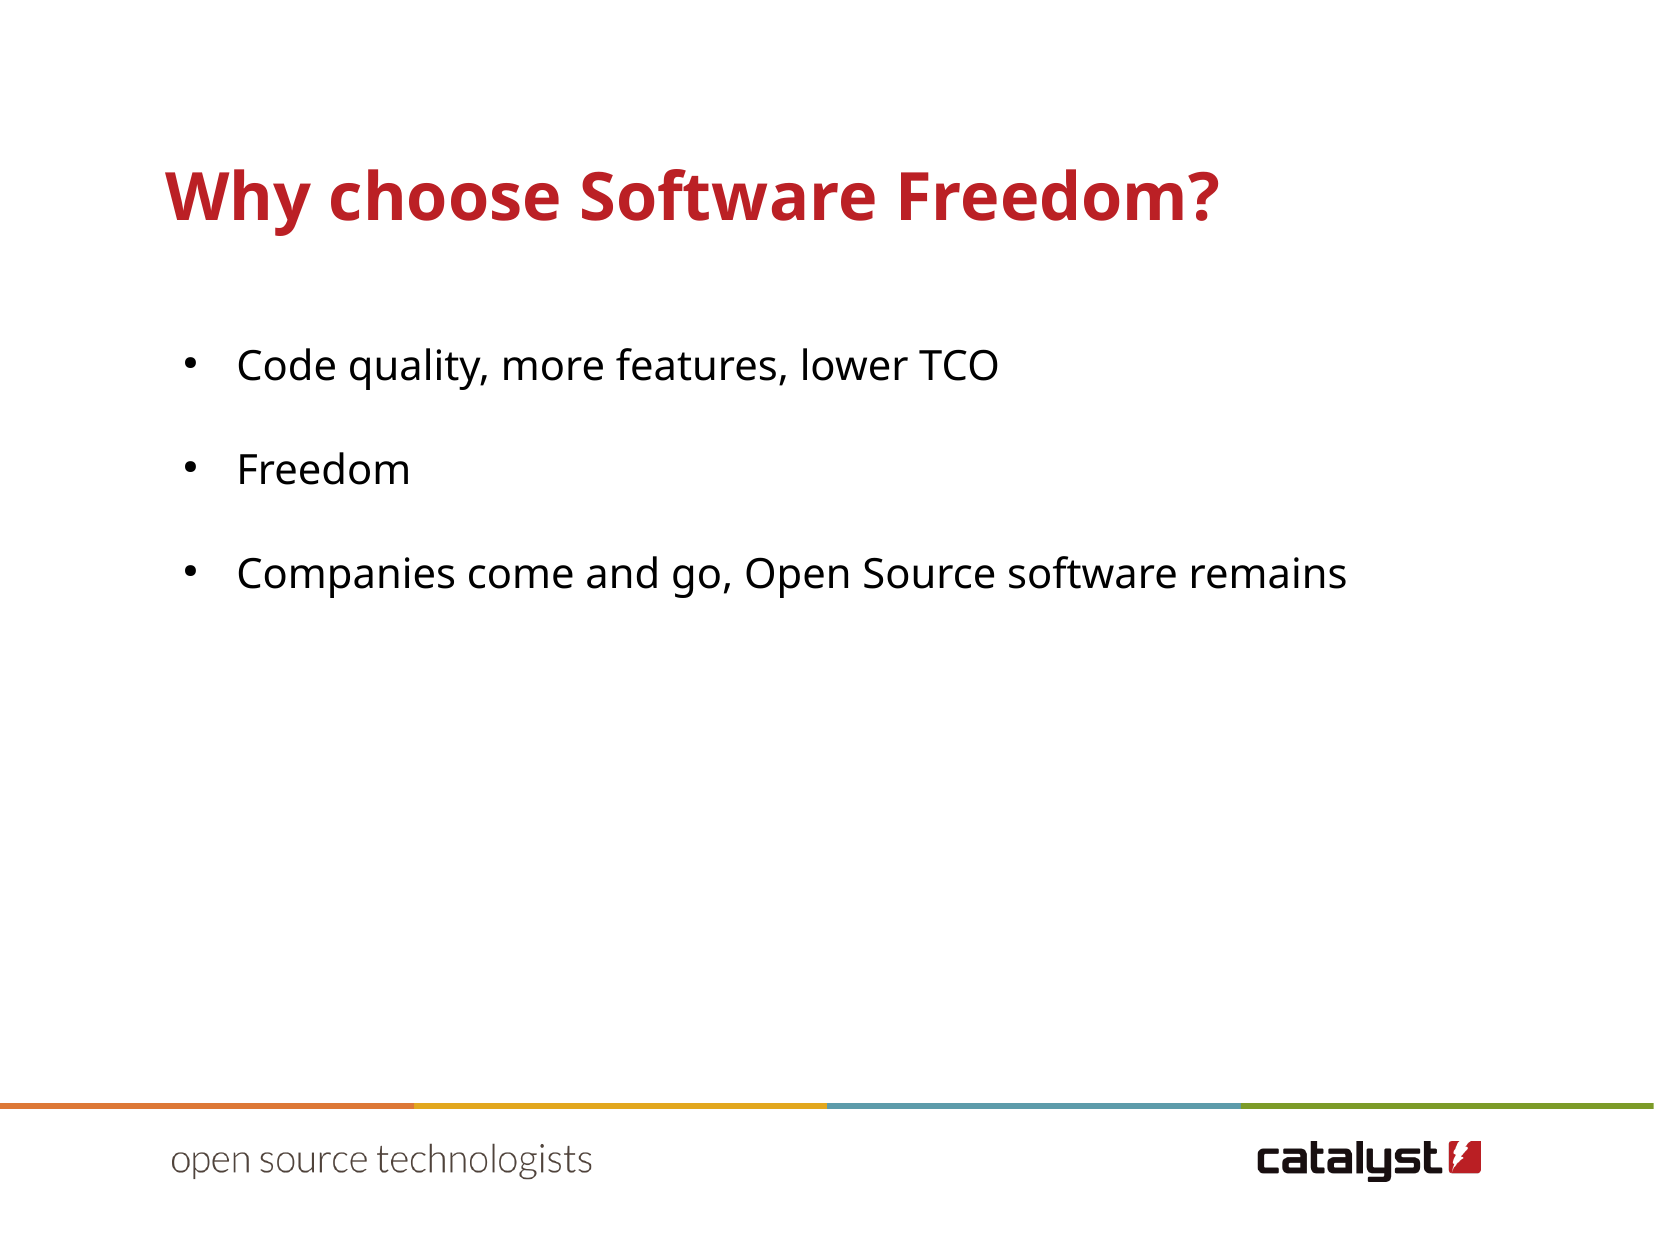

# Why choose Software Freedom?
Code quality, more features, lower TCO
Freedom
Companies come and go, Open Source software remains